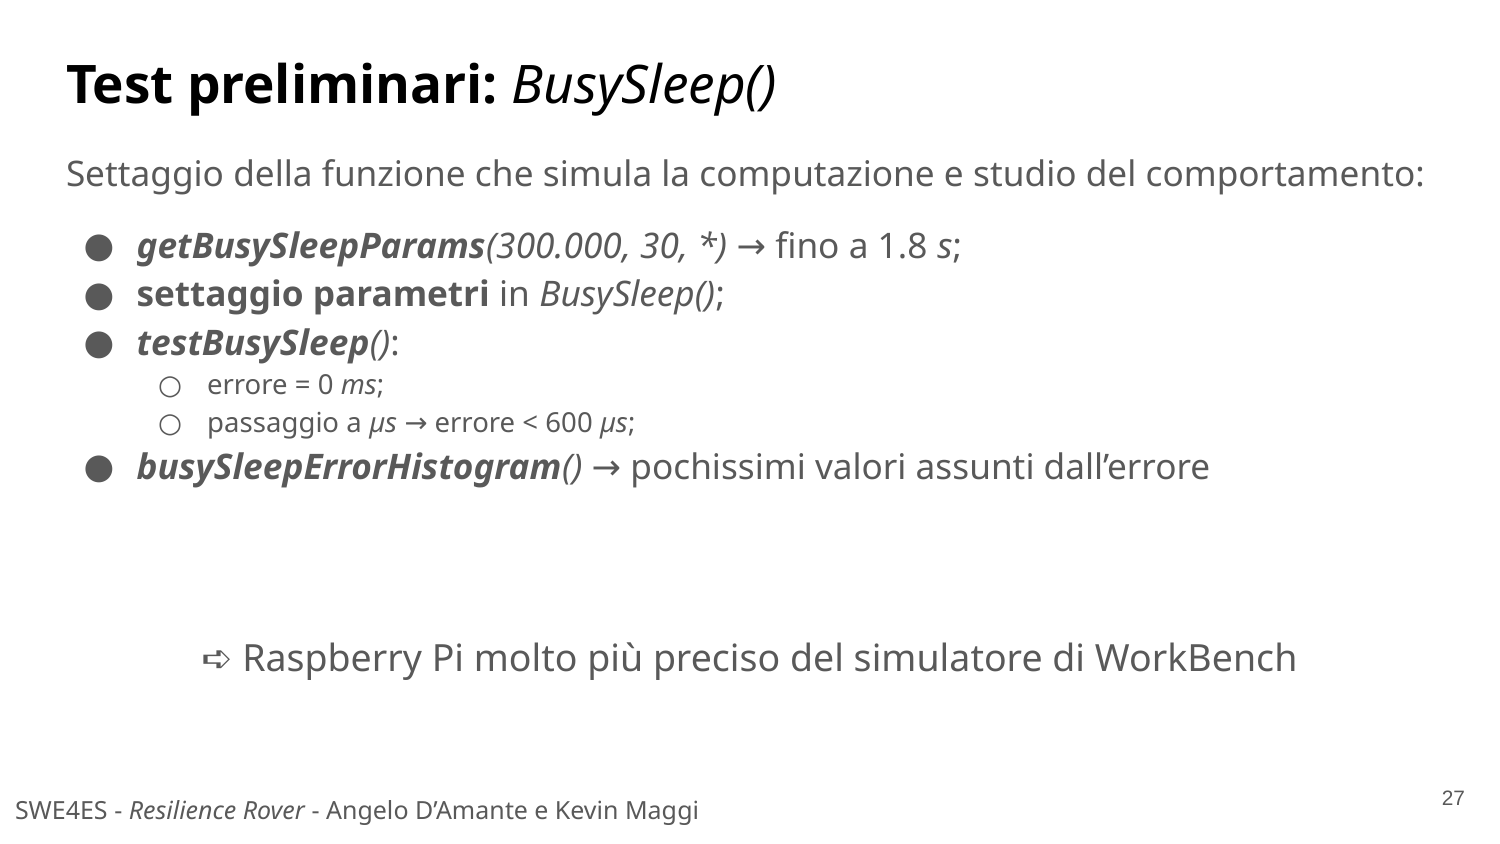

# Test preliminari: BusySleep()
Settaggio della funzione che simula la computazione e studio del comportamento:
getBusySleepParams(300.000, 30, *) → fino a 1.8 s;
settaggio parametri in BusySleep();
testBusySleep():
errore = 0 ms;
passaggio a μs → errore < 600 μs;
busySleepErrorHistogram() → pochissimi valori assunti dall’errore
➪ Raspberry Pi molto più preciso del simulatore di WorkBench